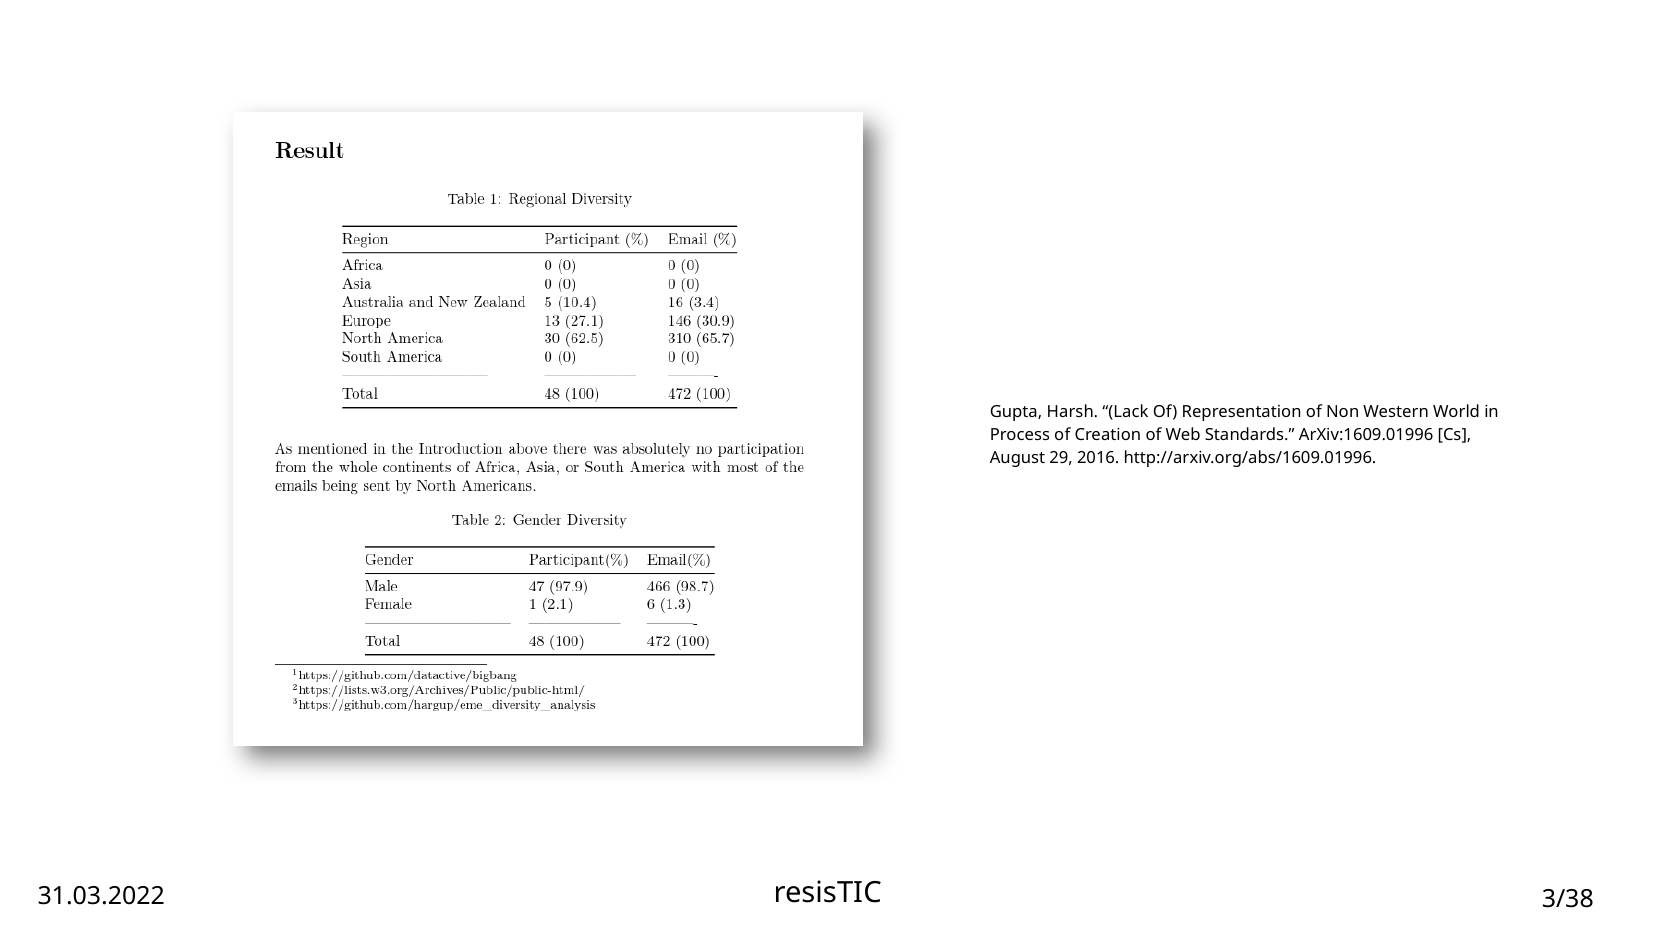

Gupta, Harsh. “(Lack Of) Representation of Non Western World in Process of Creation of Web Standards.” ArXiv:1609.01996 [Cs], August 29, 2016. http://arxiv.org/abs/1609.01996.
3/38